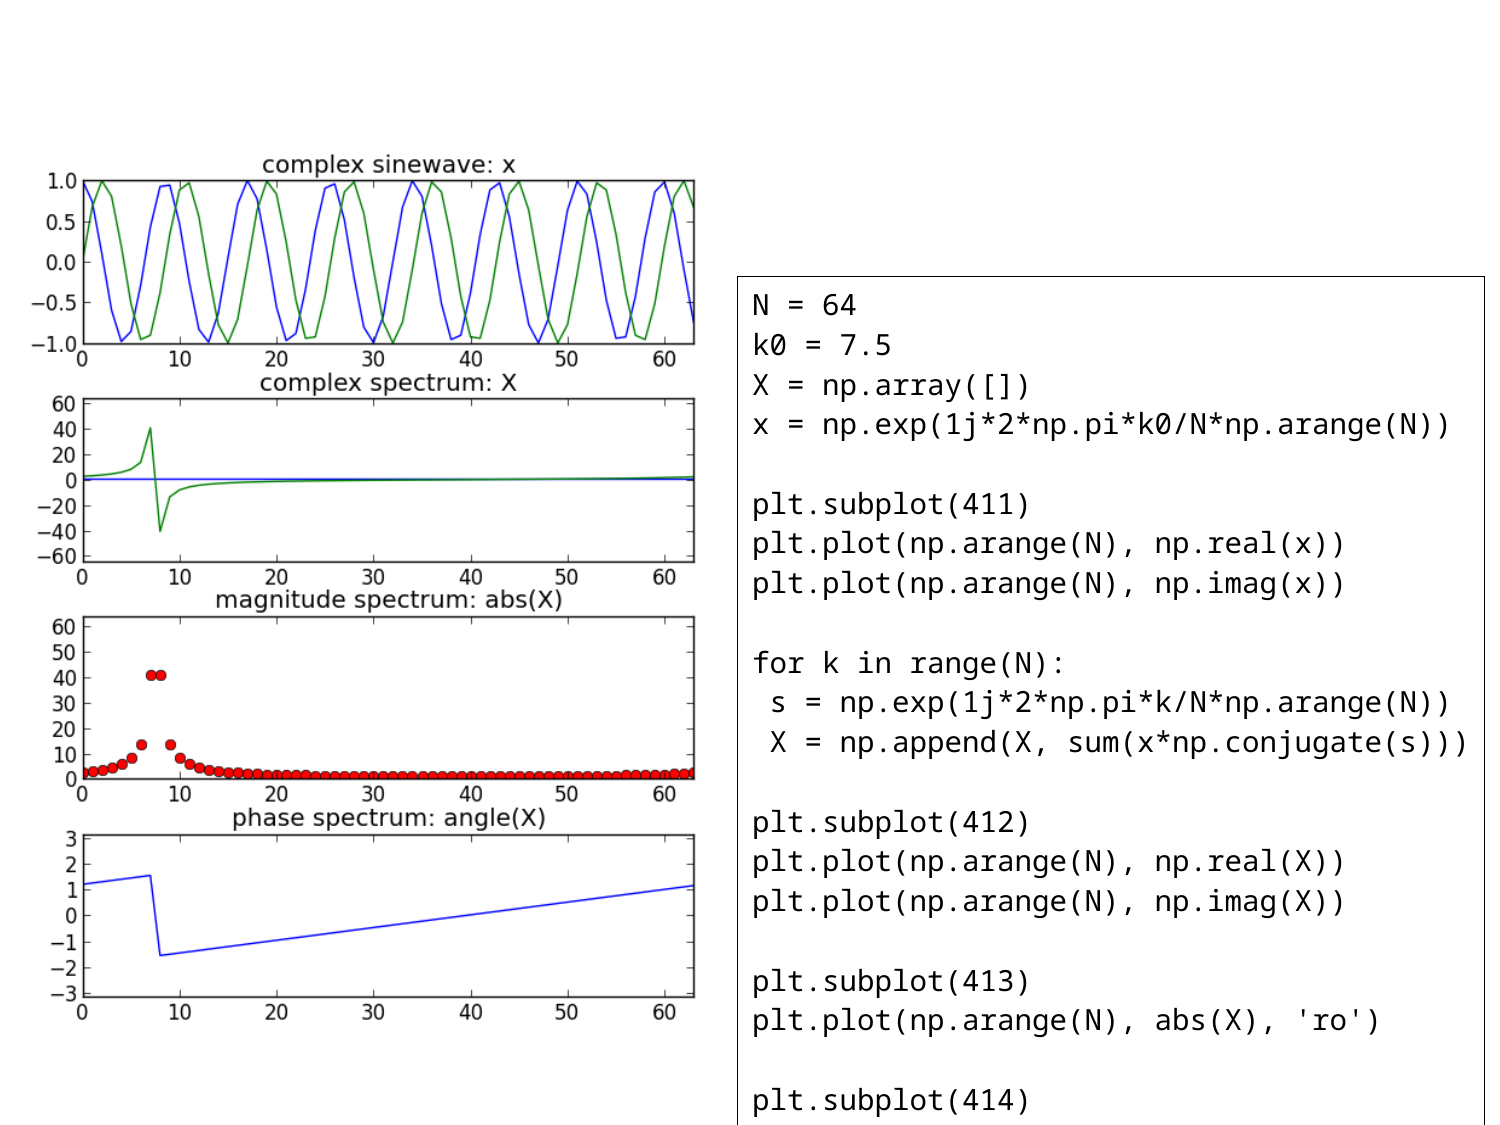

N = 64
k0 = 7.5
X = np.array([])
x = np.exp(1j*2*np.pi*k0/N*np.arange(N))
plt.subplot(411)
plt.plot(np.arange(N), np.real(x))
plt.plot(np.arange(N), np.imag(x))
for k in range(N):
 s = np.exp(1j*2*np.pi*k/N*np.arange(N))
 X = np.append(X, sum(x*np.conjugate(s)))
plt.subplot(412)
plt.plot(np.arange(N), np.real(X))
plt.plot(np.arange(N), np.imag(X))
plt.subplot(413)
plt.plot(np.arange(N), abs(X), 'ro')
plt.subplot(414)
plt.plot(np.arange(N), np.angle(X))